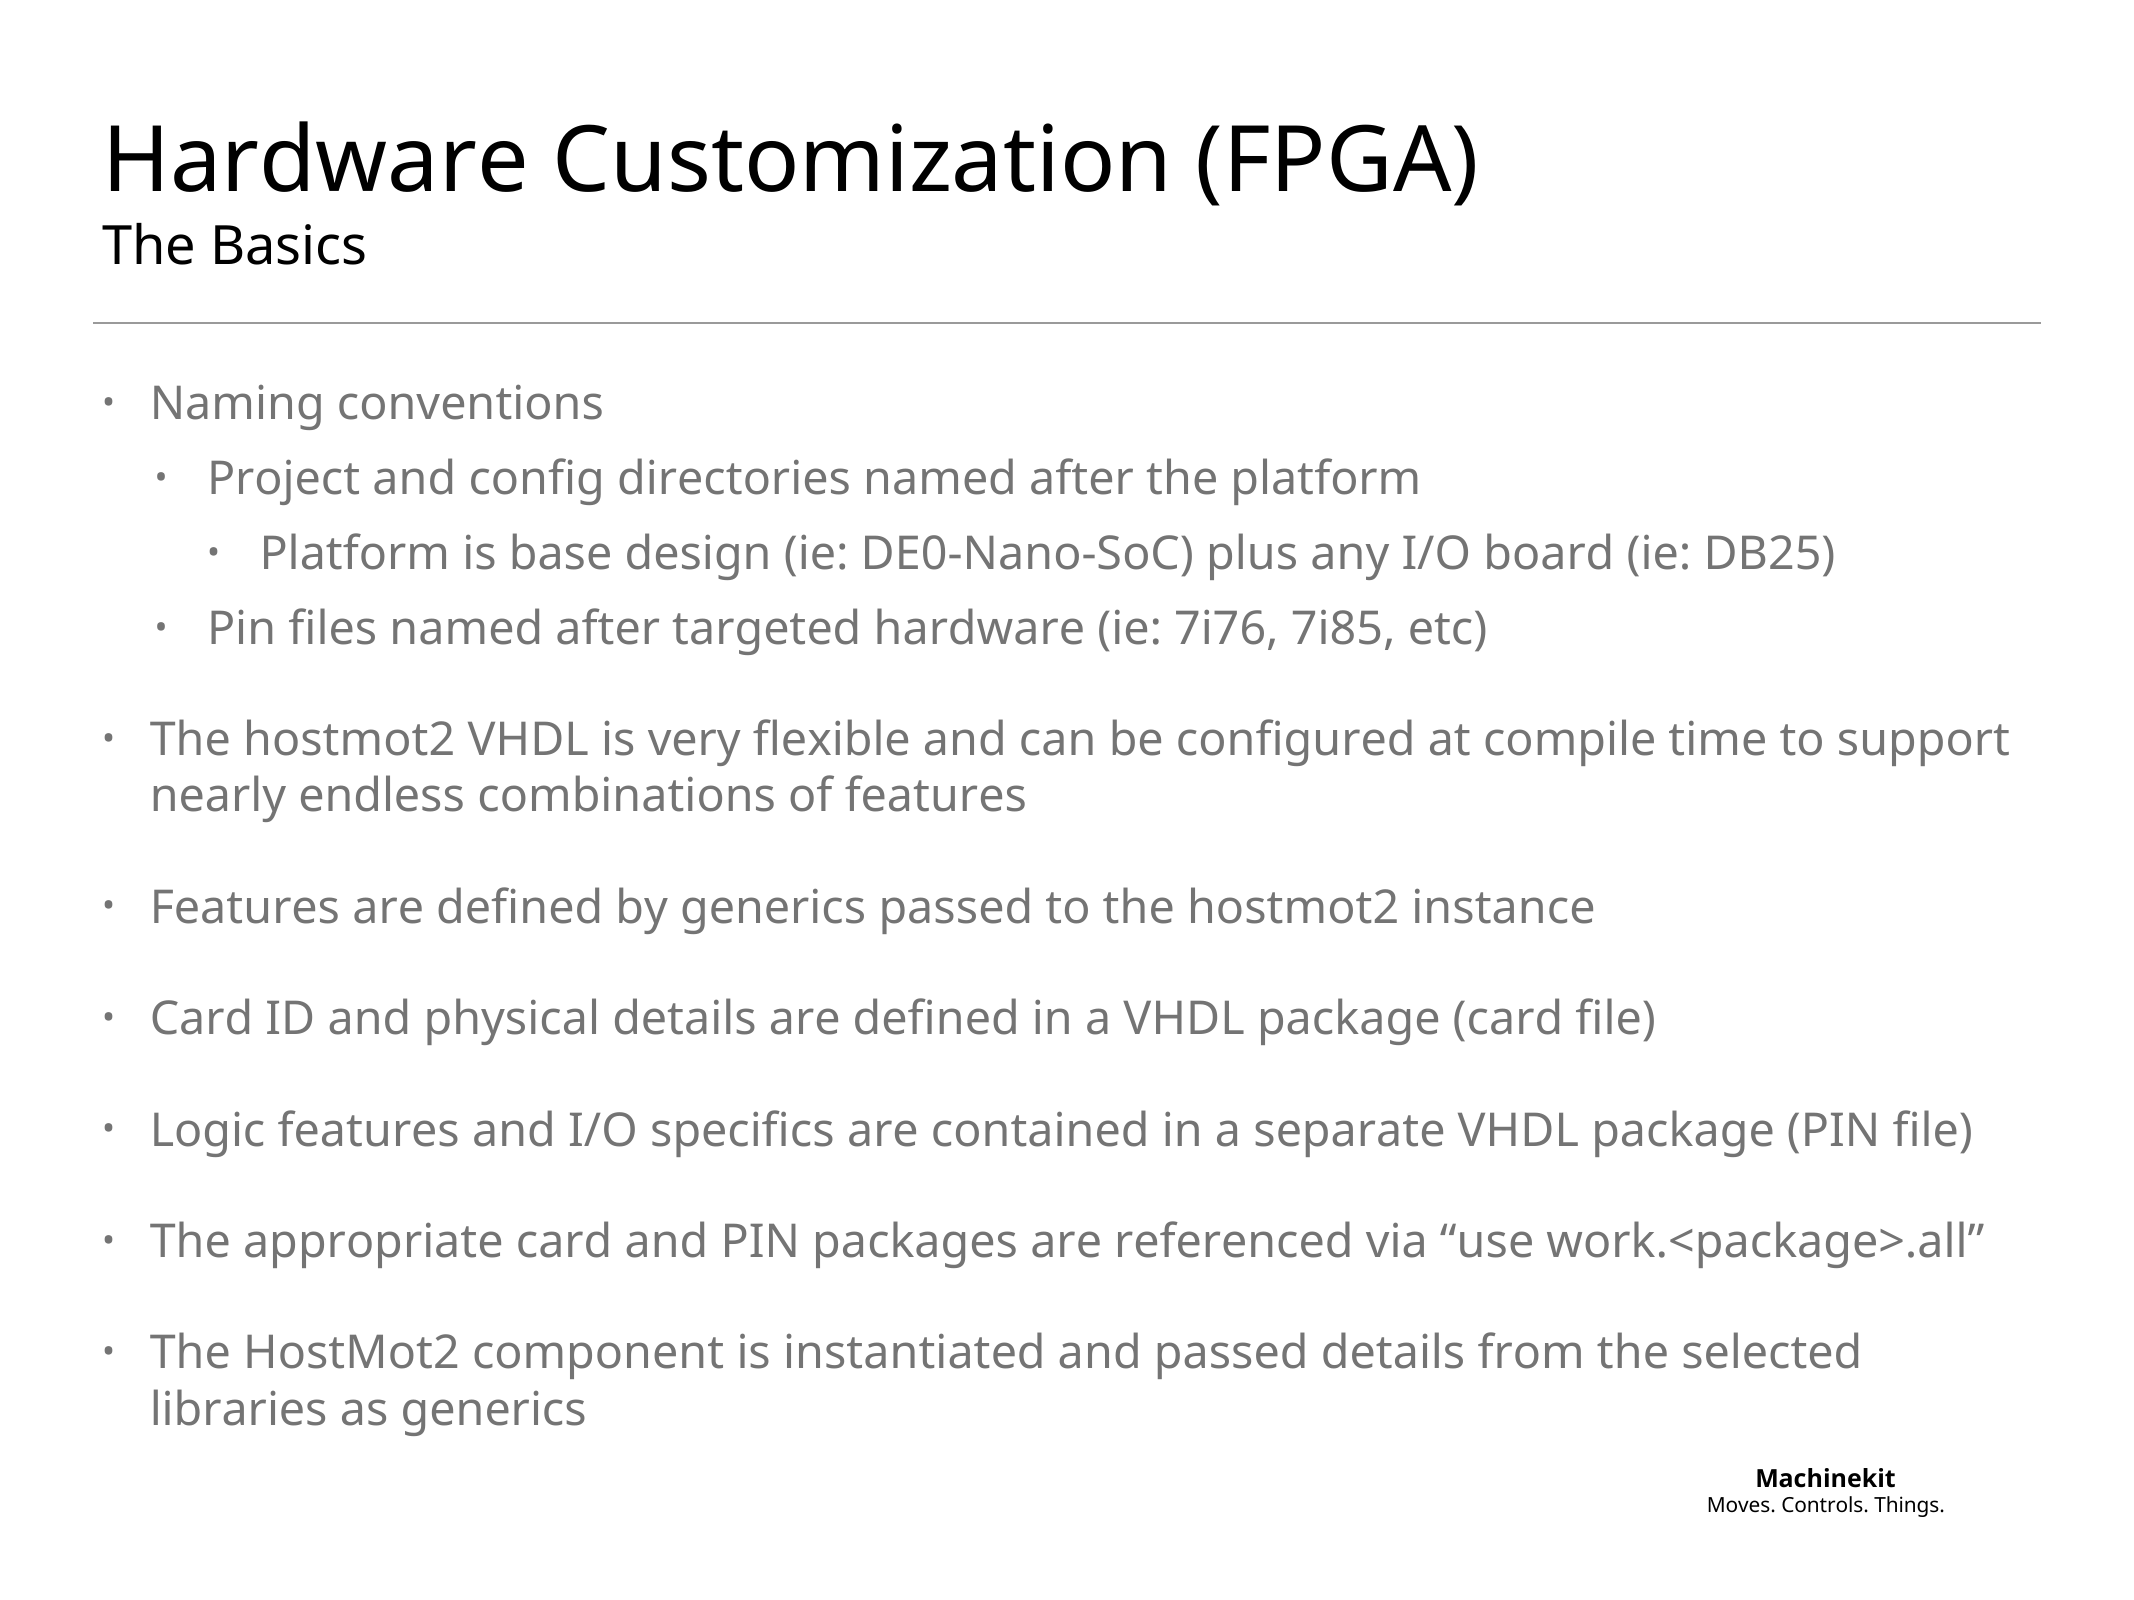

# Hardware Customization (FPGA) The Basics
Naming conventions
Project and config directories named after the platform
Platform is base design (ie: DE0-Nano-SoC) plus any I/O board (ie: DB25)
Pin files named after targeted hardware (ie: 7i76, 7i85, etc)
The hostmot2 VHDL is very flexible and can be configured at compile time to support nearly endless combinations of features
Features are defined by generics passed to the hostmot2 instance
Card ID and physical details are defined in a VHDL package (card file)
Logic features and I/O specifics are contained in a separate VHDL package (PIN file)
The appropriate card and PIN packages are referenced via “use work.<package>.all”
The HostMot2 component is instantiated and passed details from the selected libraries as generics